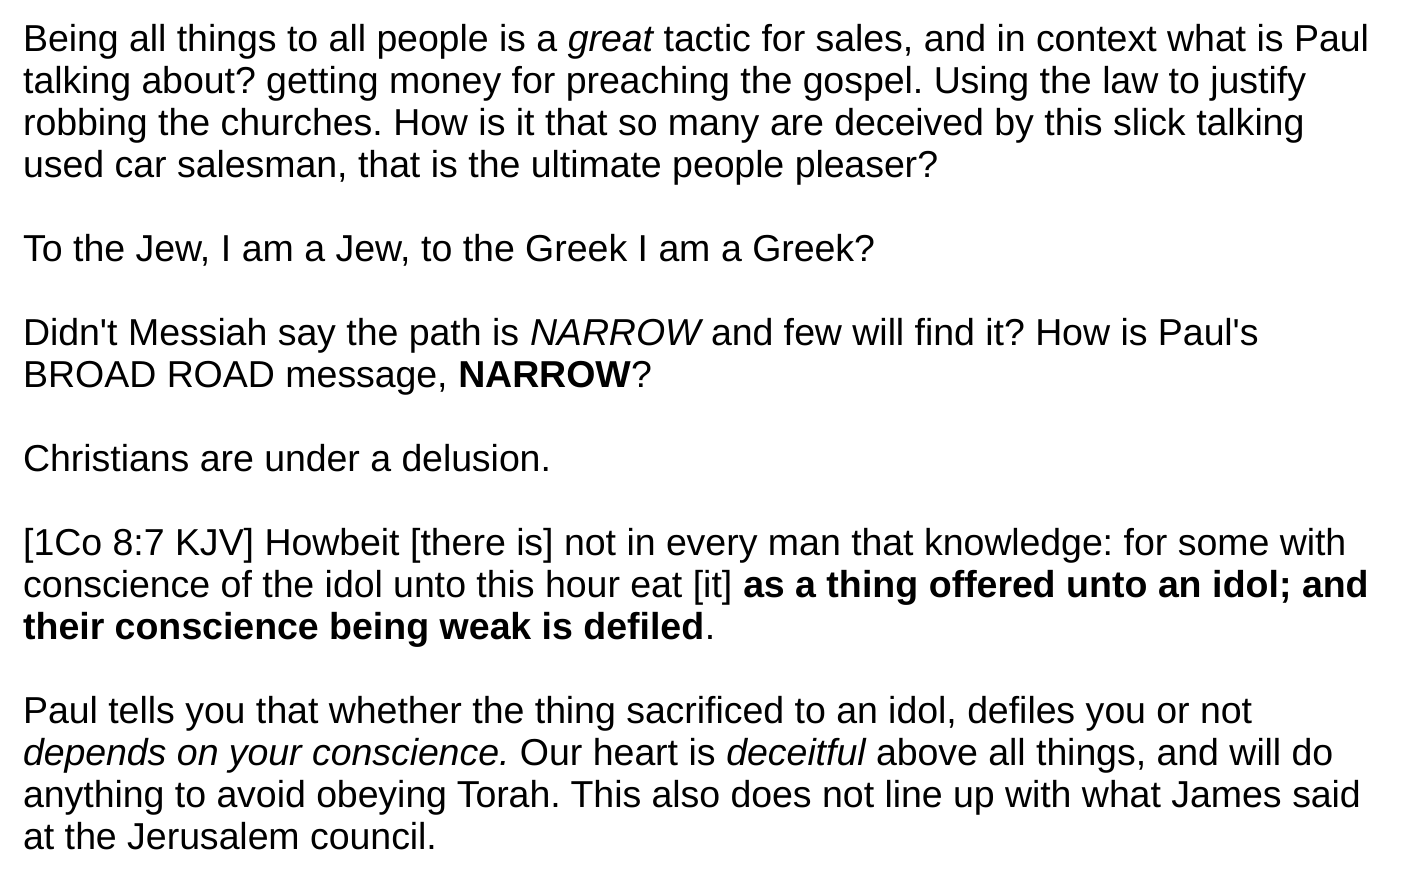

Being all things to all people is a great tactic for sales, and in context what is Paul talking about? getting money for preaching the gospel. Using the law to justify robbing the churches. How is it that so many are deceived by this slick talking used car salesman, that is the ultimate people pleaser?
To the Jew, I am a Jew, to the Greek I am a Greek?
Didn't Messiah say the path is NARROW and few will find it? How is Paul's BROAD ROAD message, NARROW?
Christians are under a delusion.
[1Co 8:7 KJV] Howbeit [there is] not in every man that knowledge: for some with conscience of the idol unto this hour eat [it] as a thing offered unto an idol; and their conscience being weak is defiled.
Paul tells you that whether the thing sacrificed to an idol, defiles you or not depends on your conscience. Our heart is deceitful above all things, and will do anything to avoid obeying Torah. This also does not line up with what James said at the Jerusalem council.
[Act 15:20 NKJV] "but that we write to them to abstain from things polluted by idols, [from] sexual immorality, [from] things strangled, and [from] blood.
These four things were NOT to be the stopping point in the conversion of pagans to the ways of Yah. However, even here we see Paul lying. He was supposed to teach against idolatry - point blank. He instead spends THREE CHAPTERS, explaining that it's only a problem if someone who is weak in faith sees your act. This is NOT truth.
[1Jo 5:21 NKJV] Little children, keep yourselves from idols. Amen.
[Rev 2:14 NKJV] "But I have a few things against you, because you have there those who hold the doctrine of Balaam, who taught Balak to put a stumbling block before the children of Israel, to eat things sacrificed to idols, and to commit sexual immorality. (Paul is Balaam)